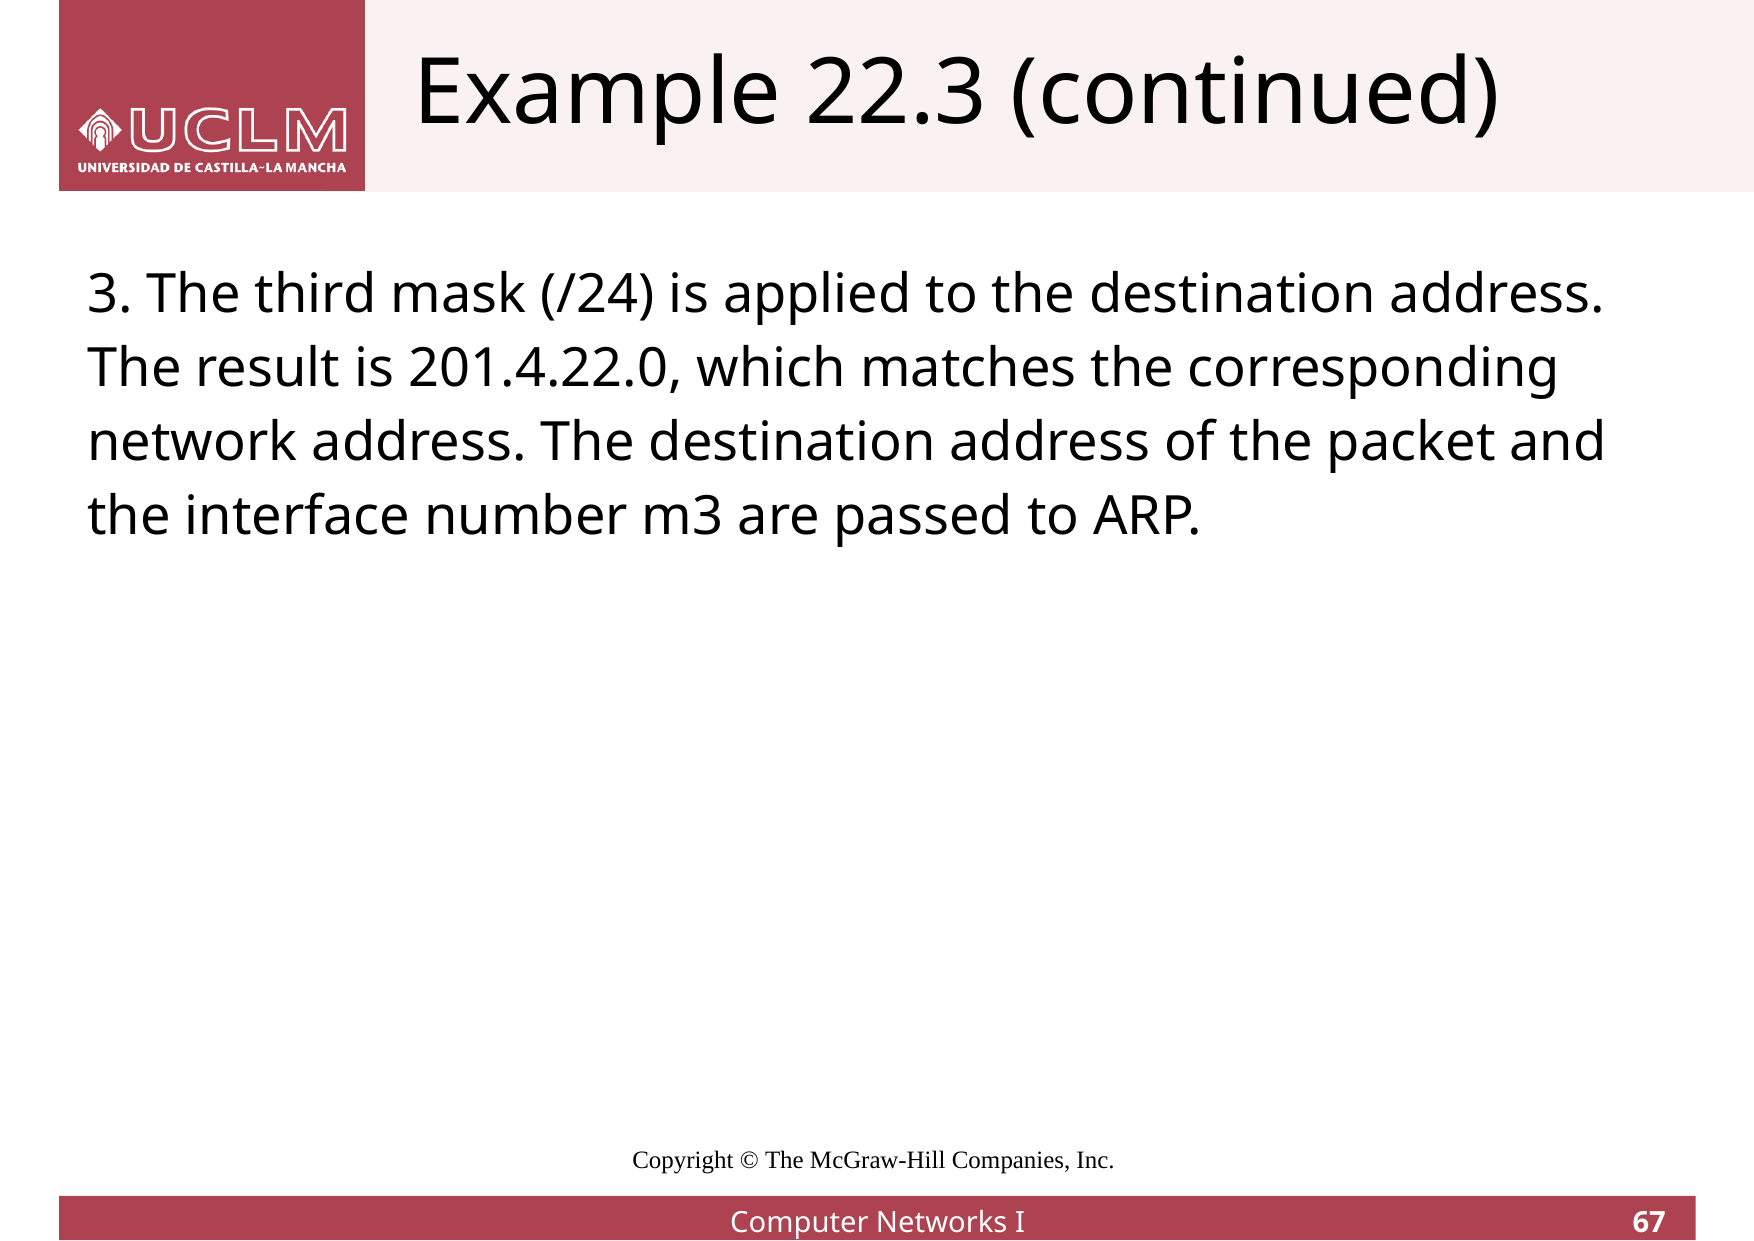

# Example 22.3 (continued)
3. The third mask (/24) is applied to the destination address. The result is 201.4.22.0, which matches the corresponding network address. The destination address of the packet and the interface number m3 are passed to ARP.
Copyright © The McGraw-Hill Companies, Inc.
Computer Networks I
67